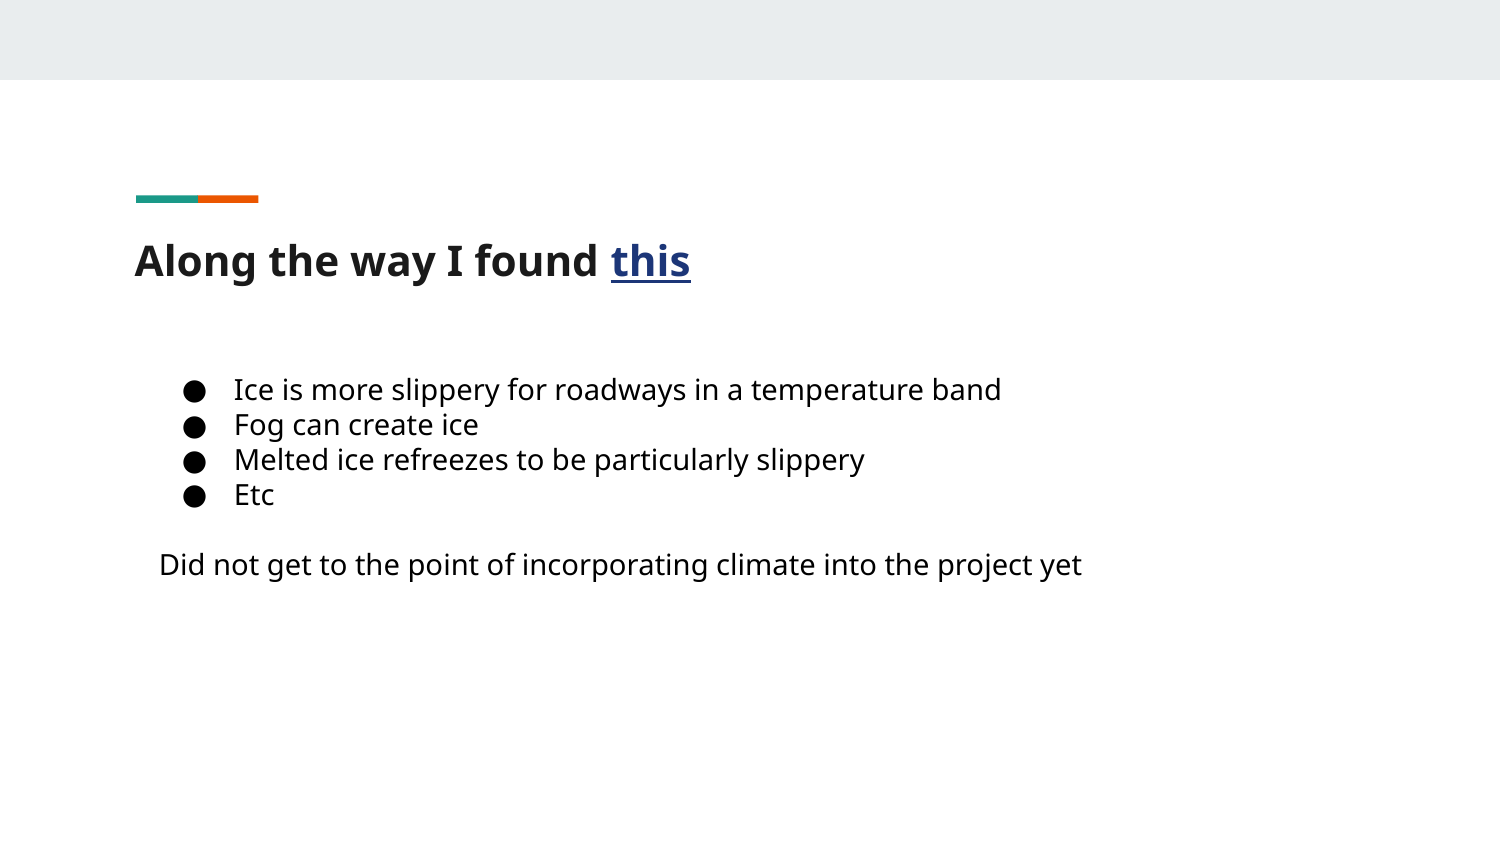

# Along the way I found this
Ice is more slippery for roadways in a temperature band
Fog can create ice
Melted ice refreezes to be particularly slippery
Etc
Did not get to the point of incorporating climate into the project yet